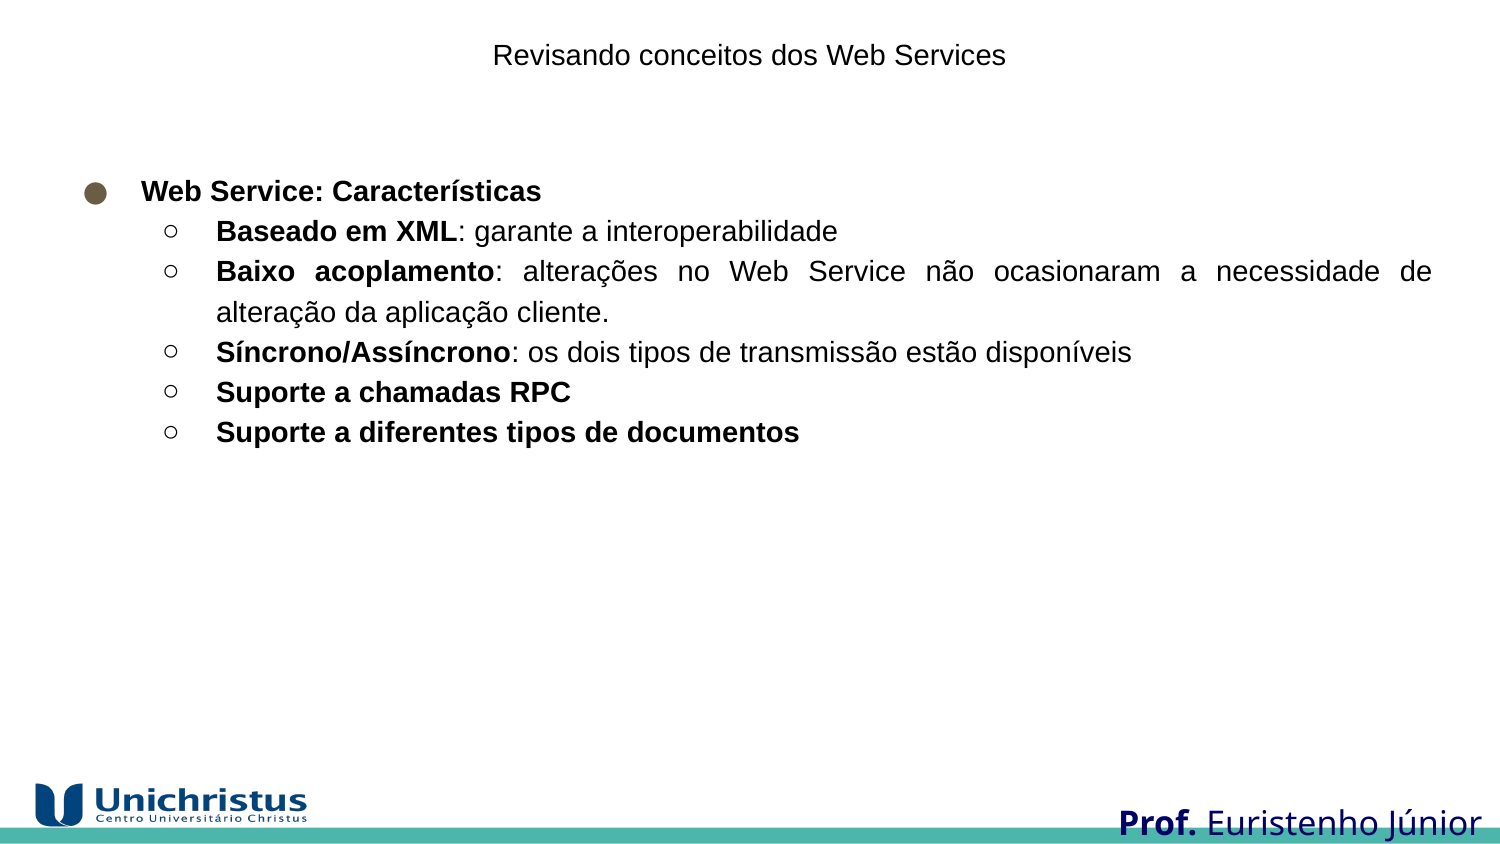

# Revisando conceitos dos Web Services
Web Service: Características
Baseado em XML: garante a interoperabilidade
Baixo acoplamento: alterações no Web Service não ocasionaram a necessidade de alteração da aplicação cliente.
Síncrono/Assíncrono: os dois tipos de transmissão estão disponíveis
Suporte a chamadas RPC
Suporte a diferentes tipos de documentos
Prof. Euristenho Júnior